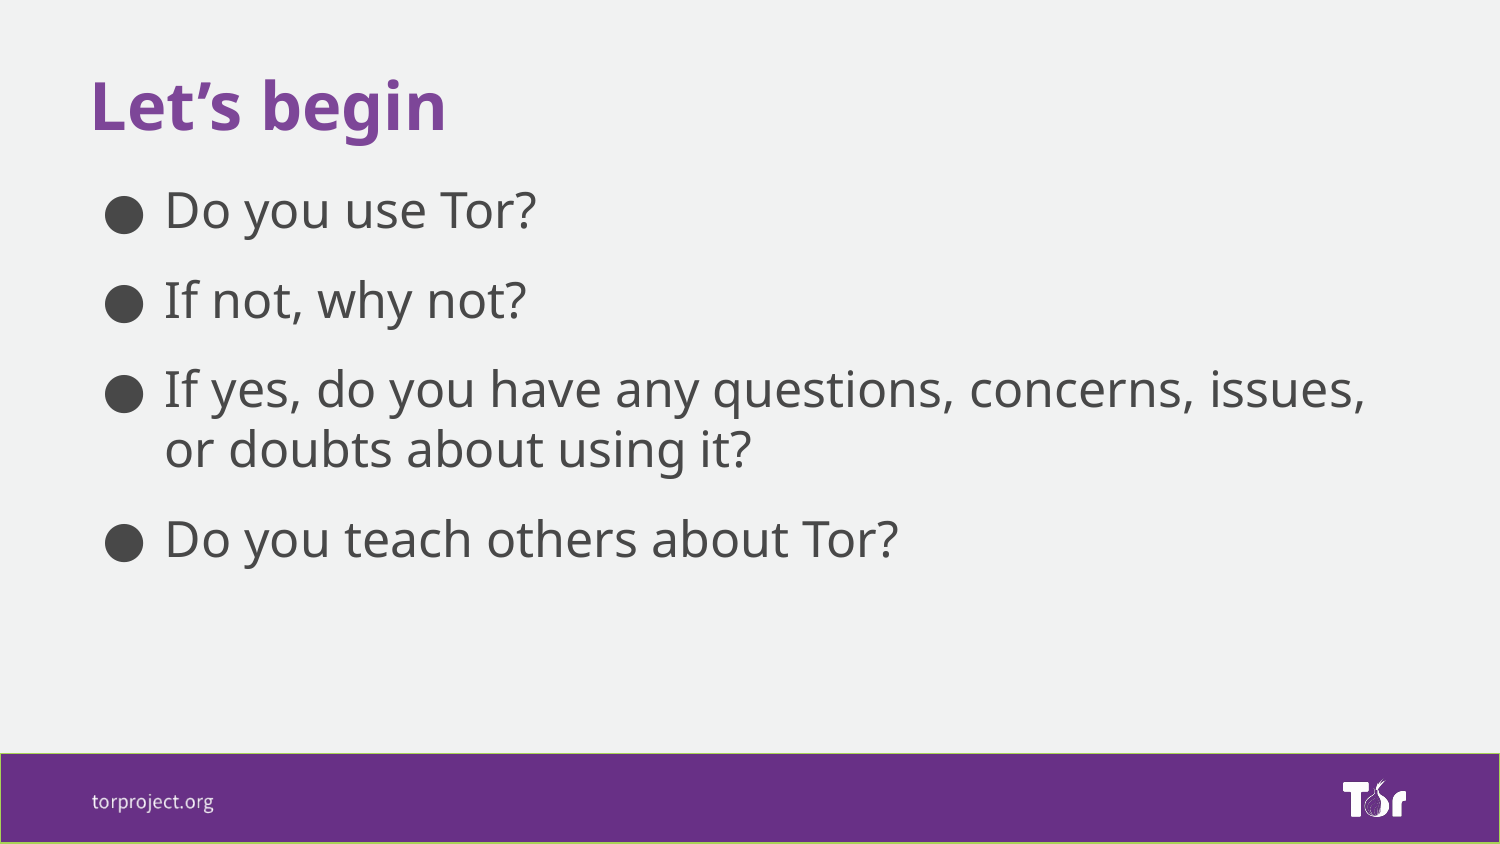

Let’s begin
Do you use Tor?
If not, why not?
If yes, do you have any questions, concerns, issues, or doubts about using it?
Do you teach others about Tor?